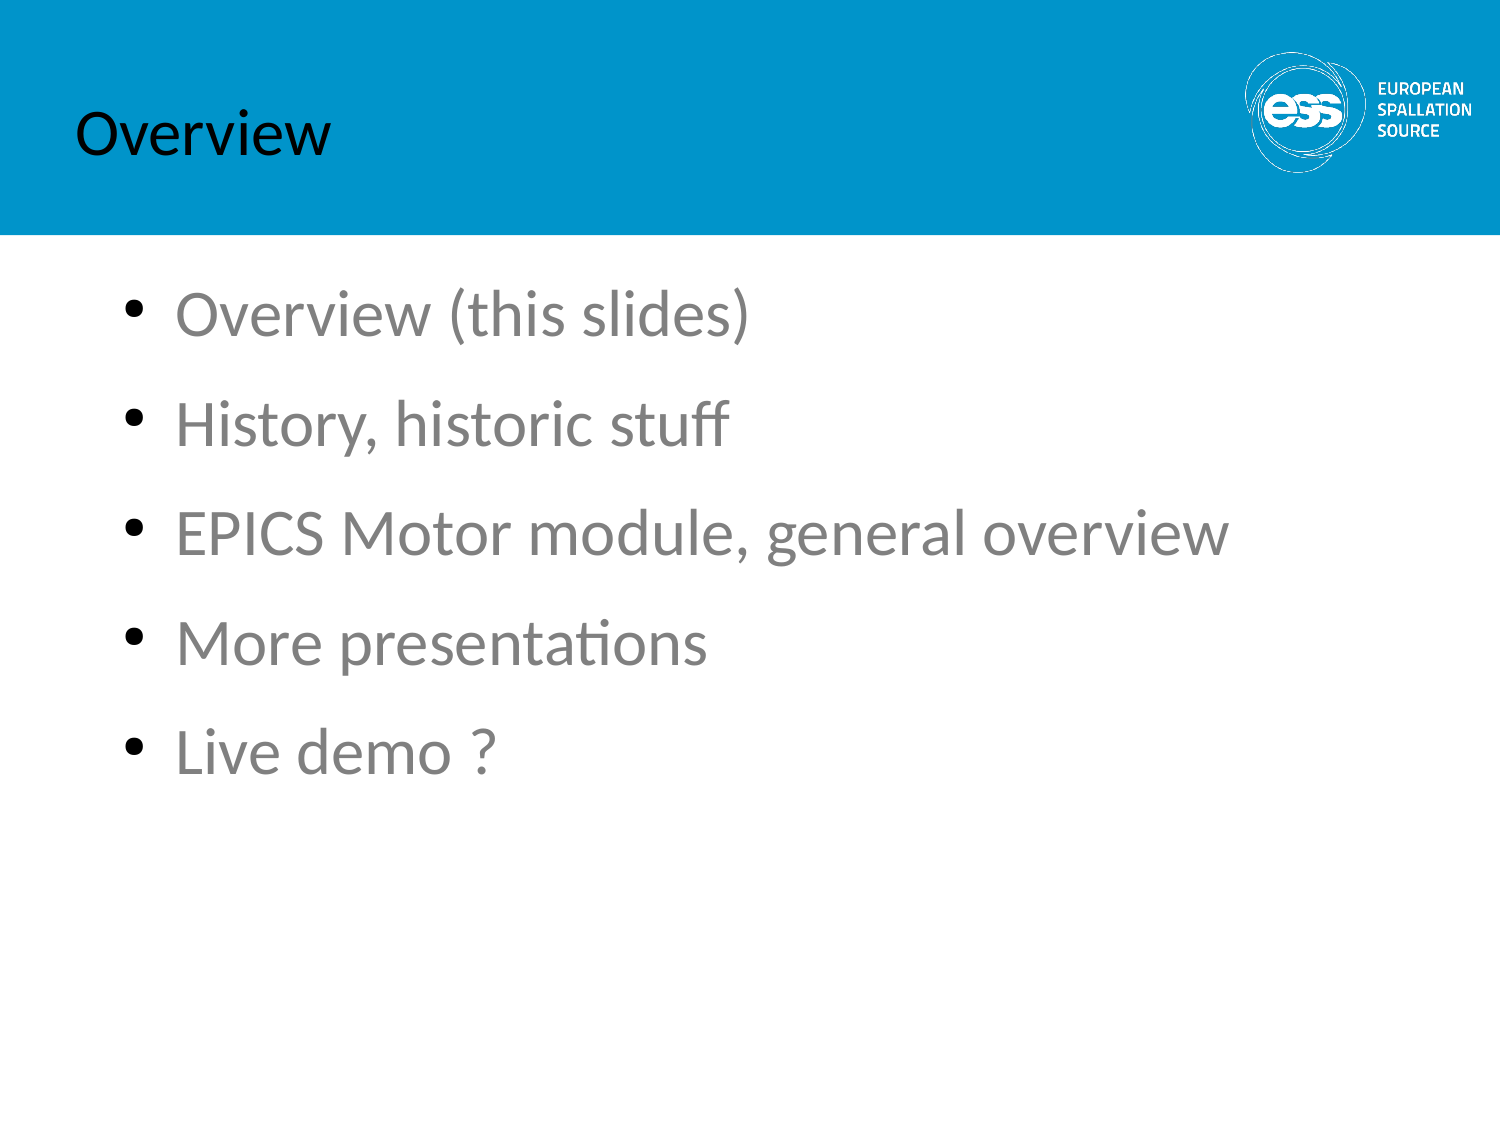

# Overview
Overview (this slides)
History, historic stuff
EPICS Motor module, general overview
More presentations
Live demo ?